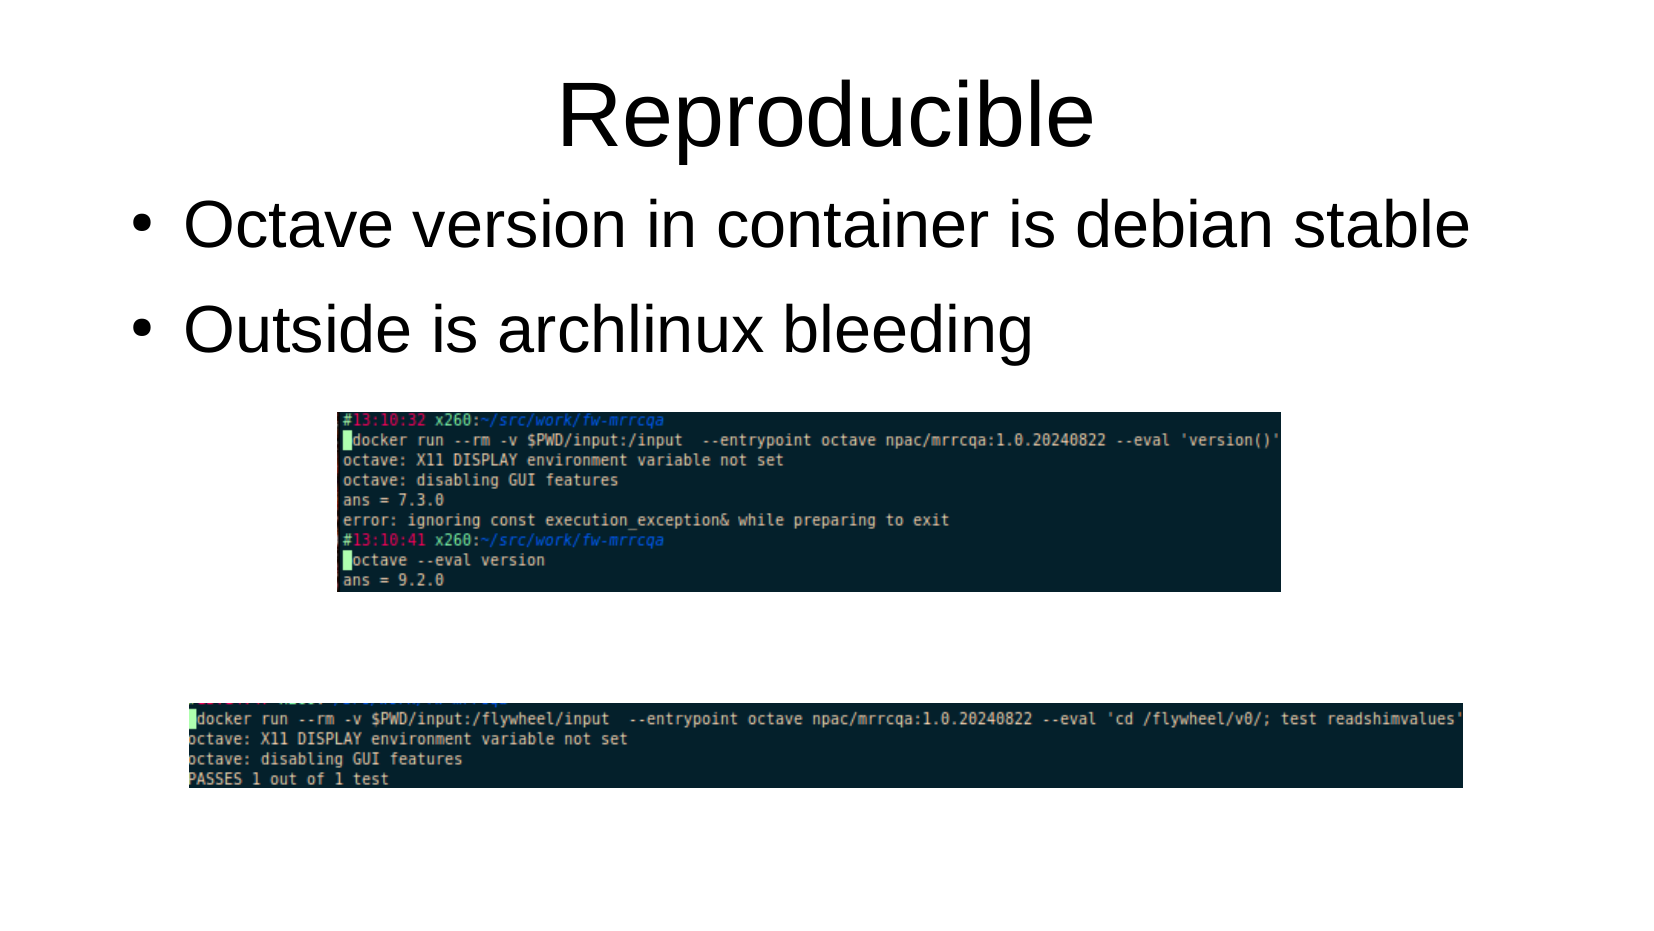

# Reproducible
Octave version in container is debian stable
Outside is archlinux bleeding